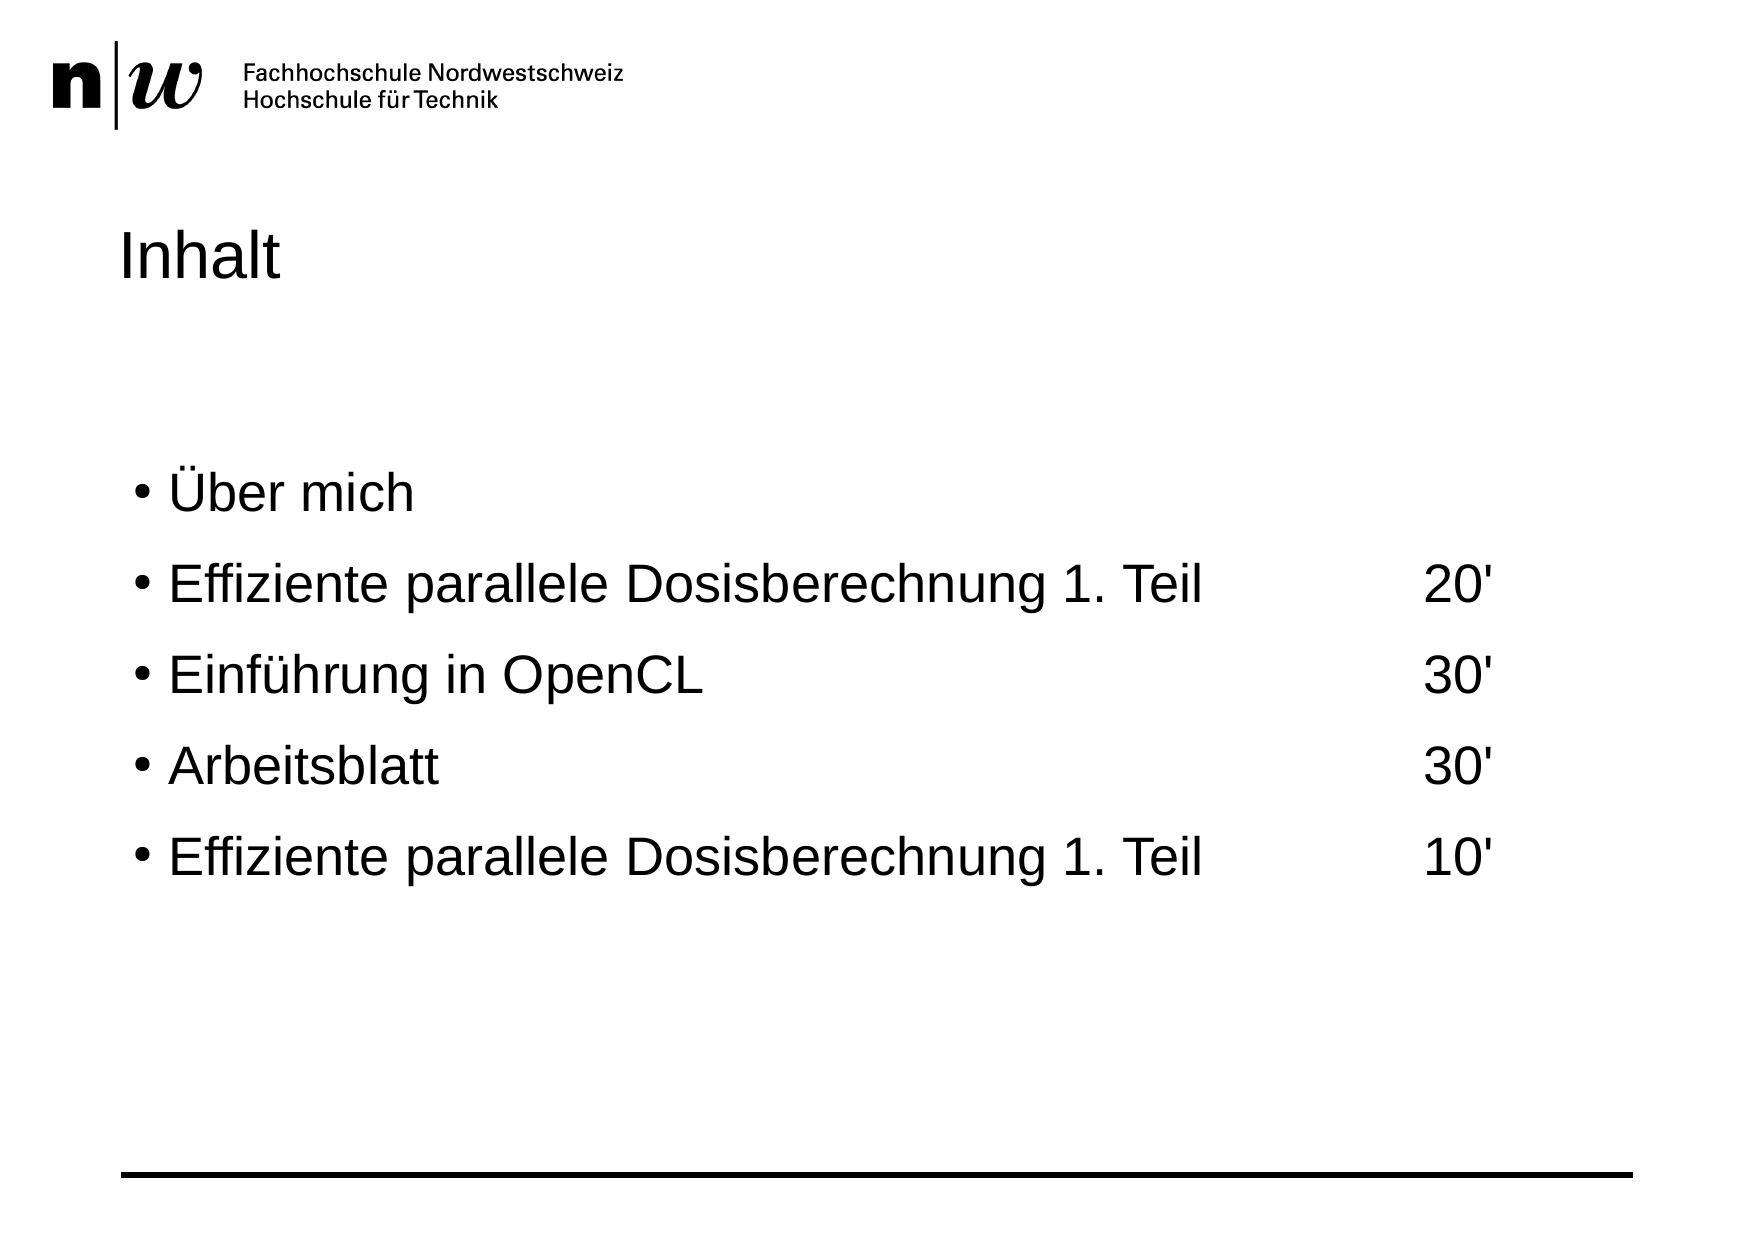

Inhalt
Über mich
Effiziente parallele Dosisberechnung 1. Teil			20'
Einführung in OpenCL										30'
Arbeitsblatt														30'
Effiziente parallele Dosisberechnung 1. Teil			10'